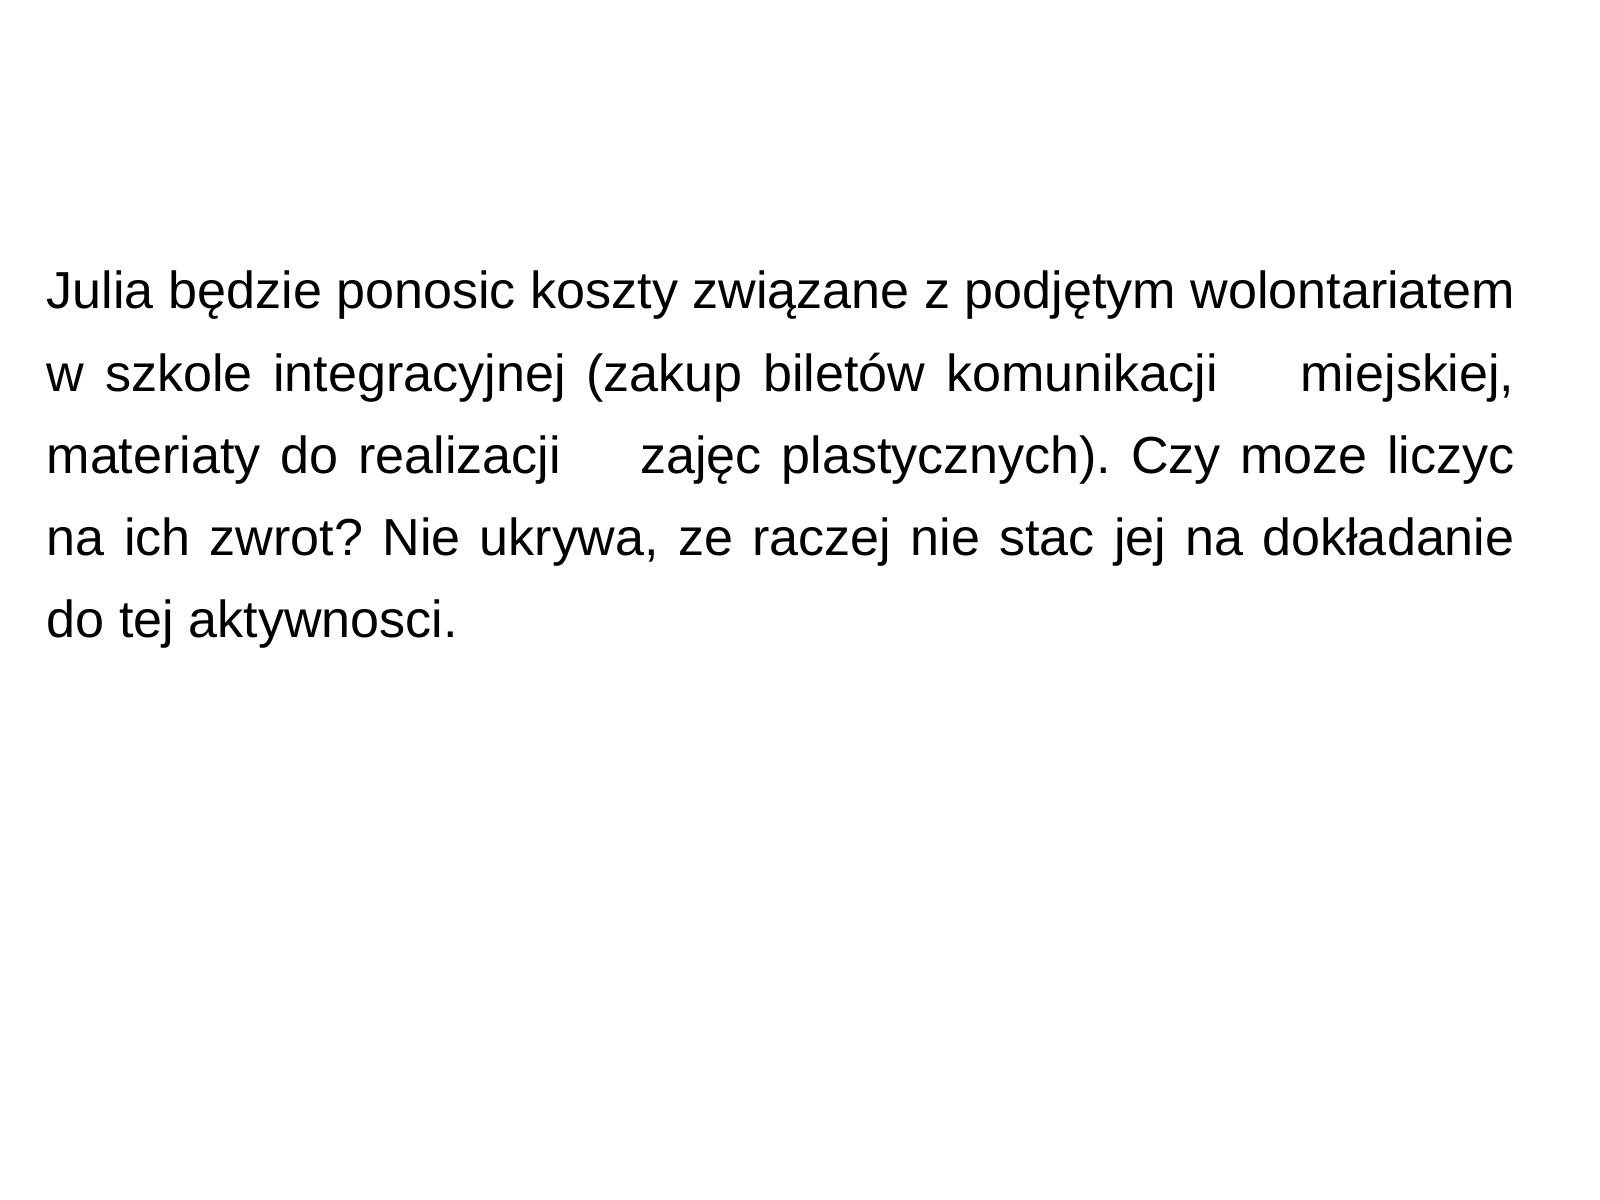

Julia będzie ponosic koszty związane z podjętym wolontariatem w szkole integracyjnej (zakup biletów komunikacji miejskiej, materiaty do realizacji zajęc plastycznych). Czy moze liczyc na ich zwrot? Nie ukrywa, ze raczej nie stac jej na dokładanie do tej aktywnosci.